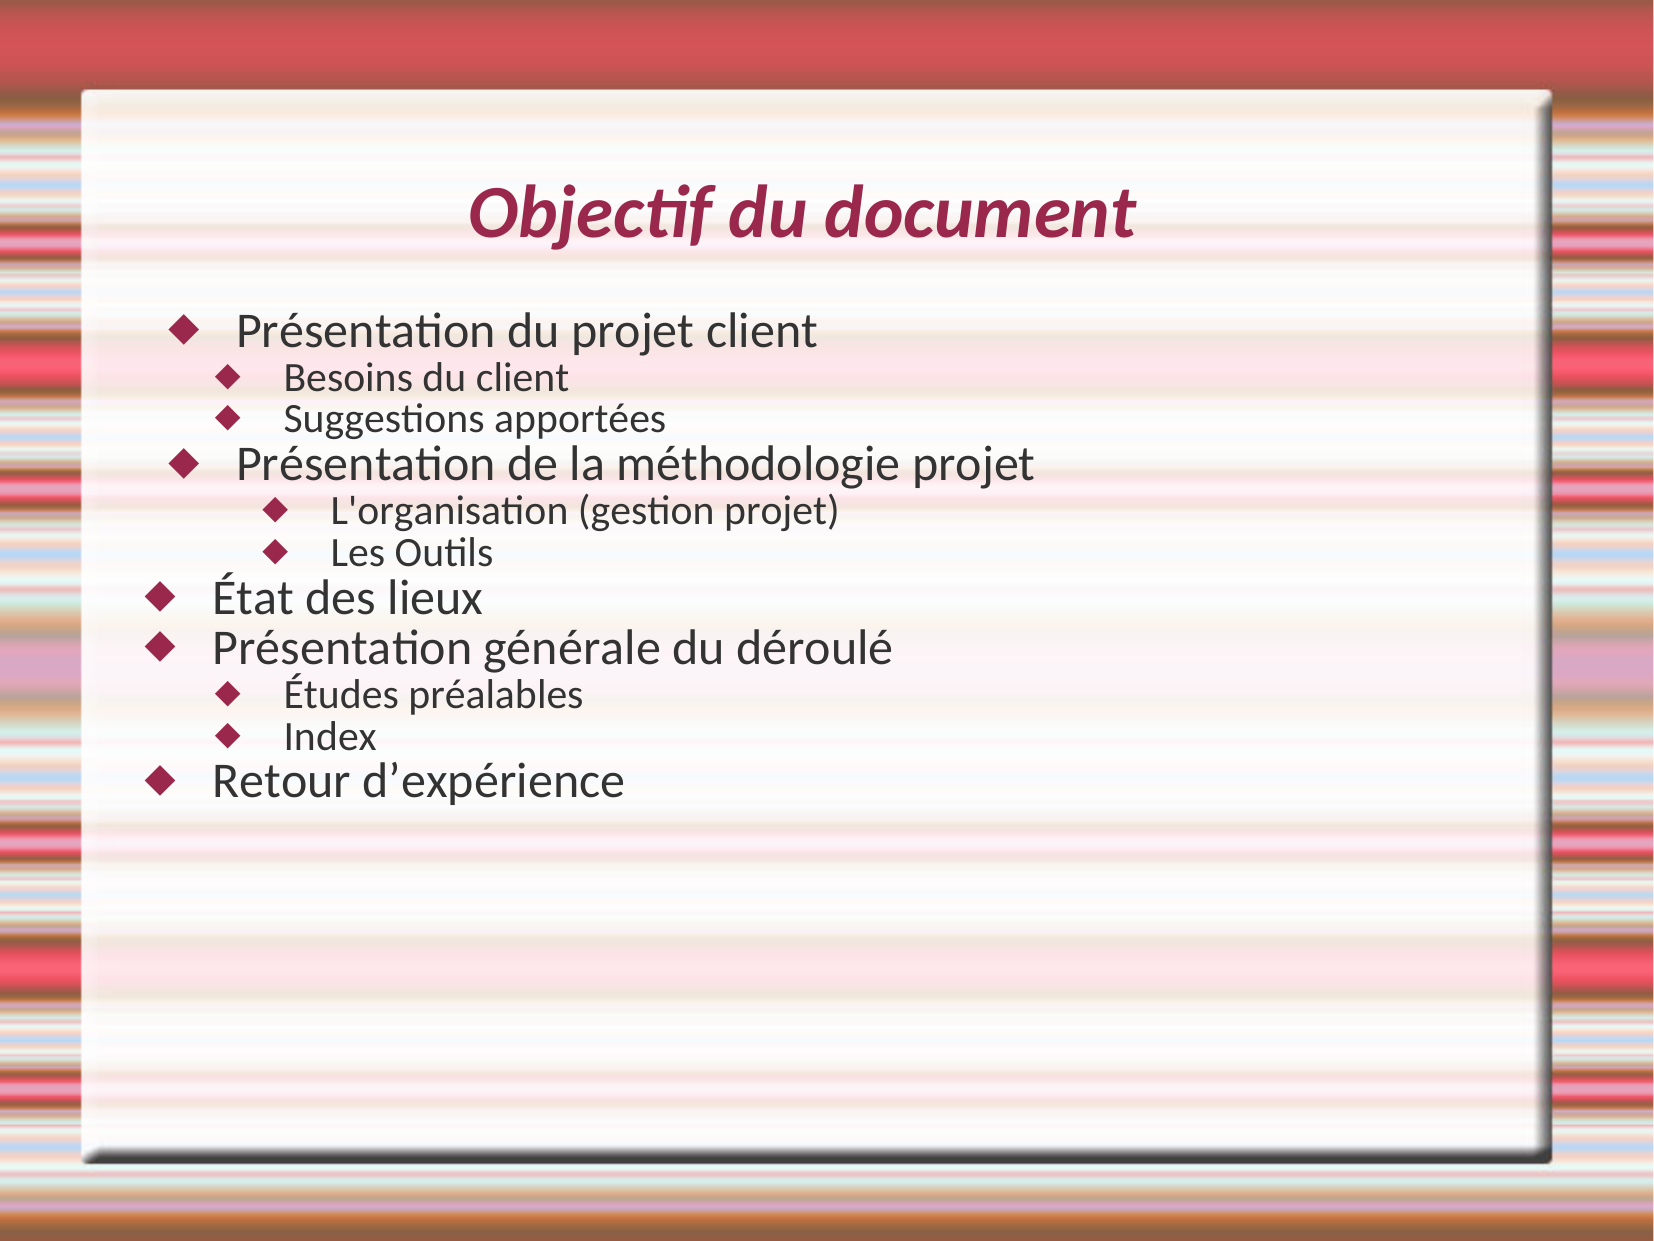

# Objectif du document
Présentation du projet client
Besoins du client
Suggestions apportées
Présentation de la méthodologie projet
L'organisation (gestion projet)
Les Outils
État des lieux
Présentation générale du déroulé
Études préalables
Index
Retour d’expérience